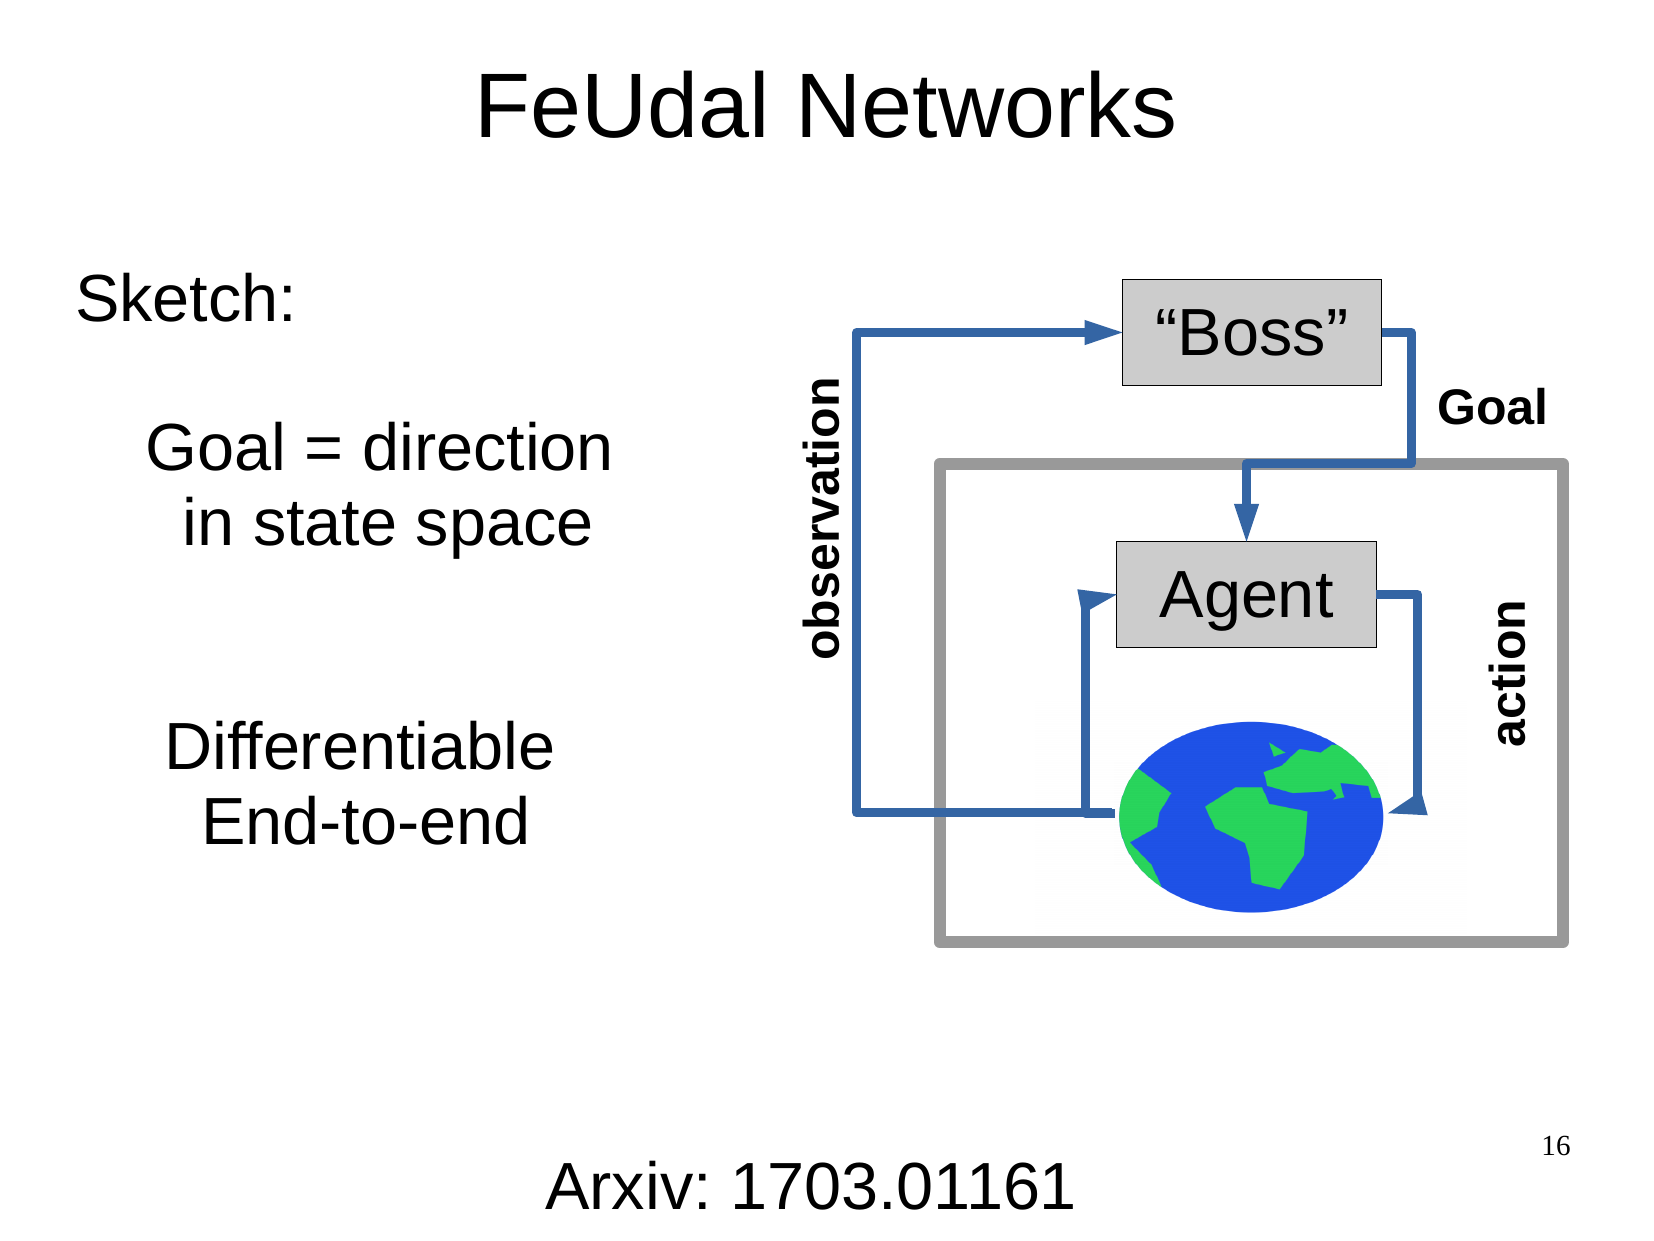

# FeUdal Networks
Sketch:
Goal = direction
 in state space
 Differentiable
 End-to-end
“Boss”
Goal
observation
Agent
action
16
Arxiv: 1703.01161